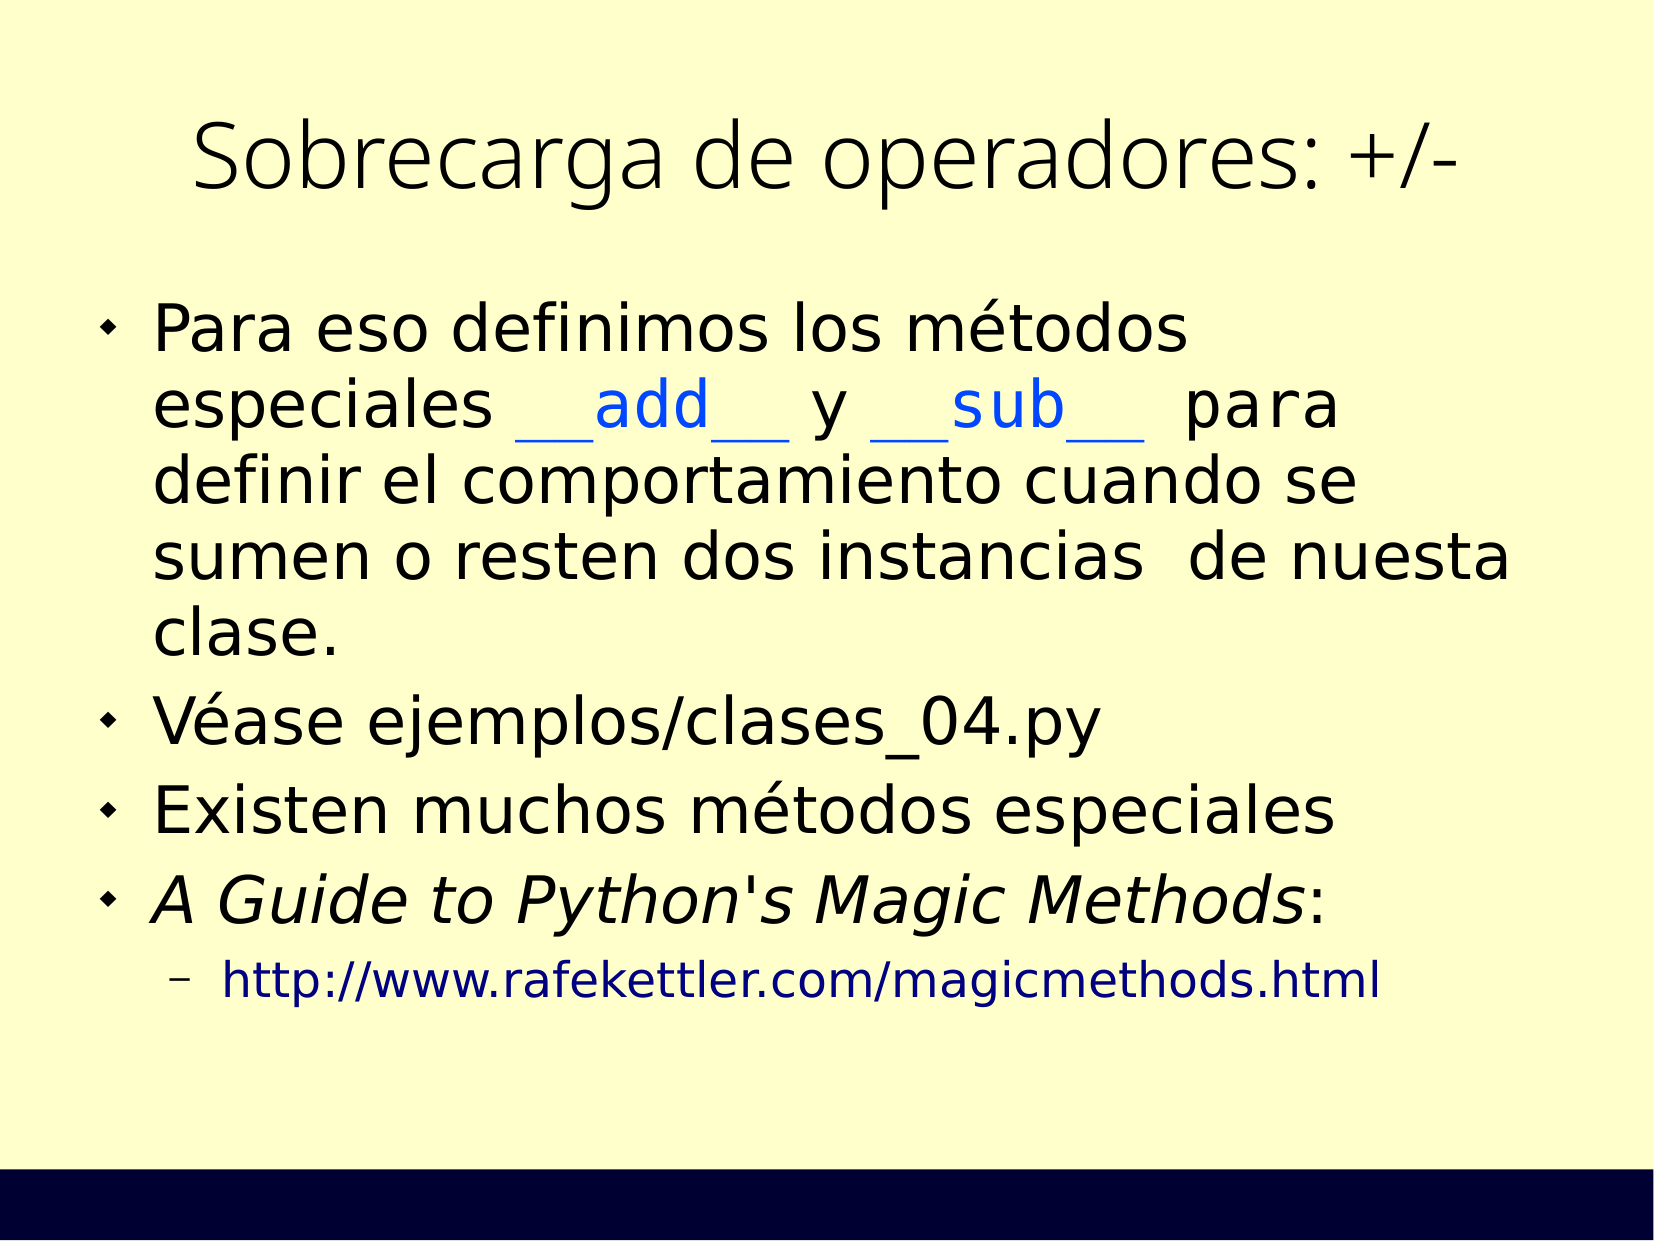

# Sobrecarga de operadores: +/-
Para eso definimos los métodos especiales __add__ y __sub__ para definir el comportamiento cuando se sumen o resten dos instancias de nuesta clase.
Véase ejemplos/clases_04.py
Existen muchos métodos especiales
A Guide to Python's Magic Methods:
http://www.rafekettler.com/magicmethods.html